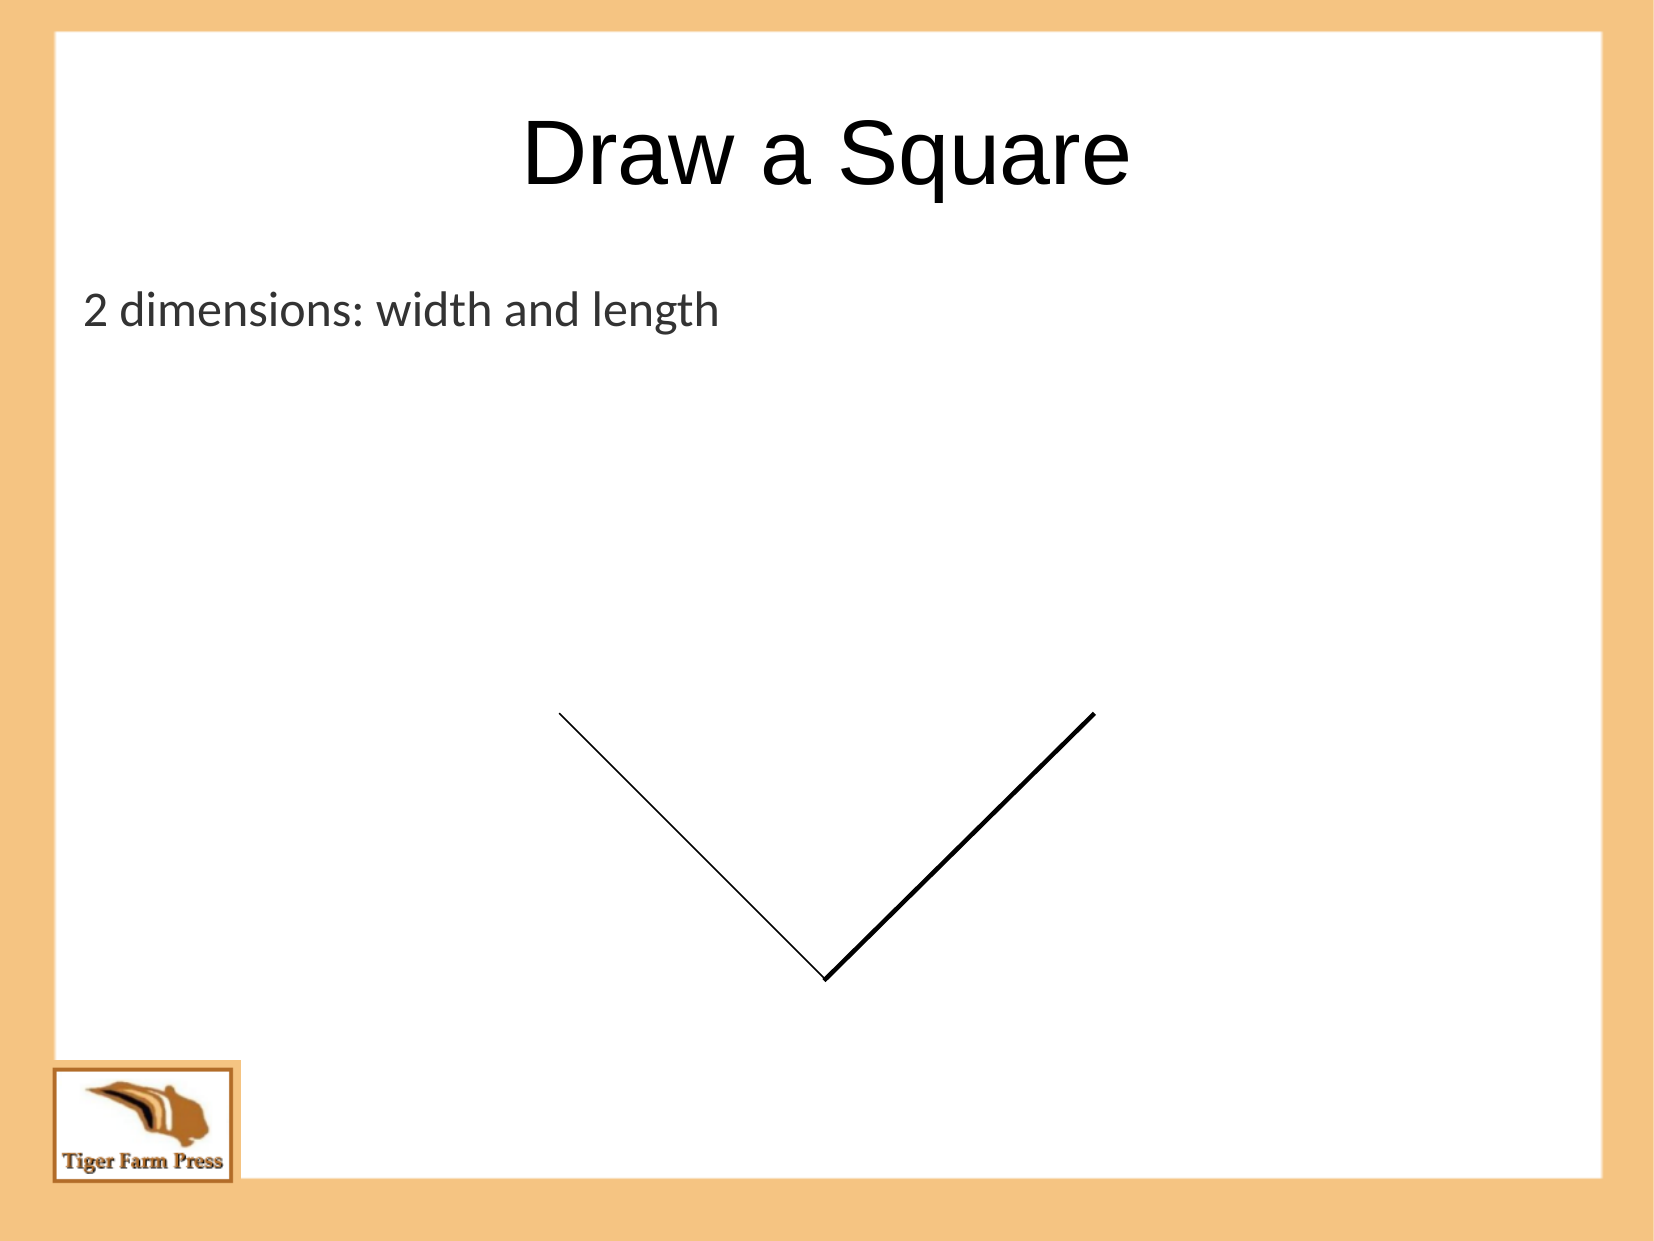

# Draw a Square
2 dimensions: width and length